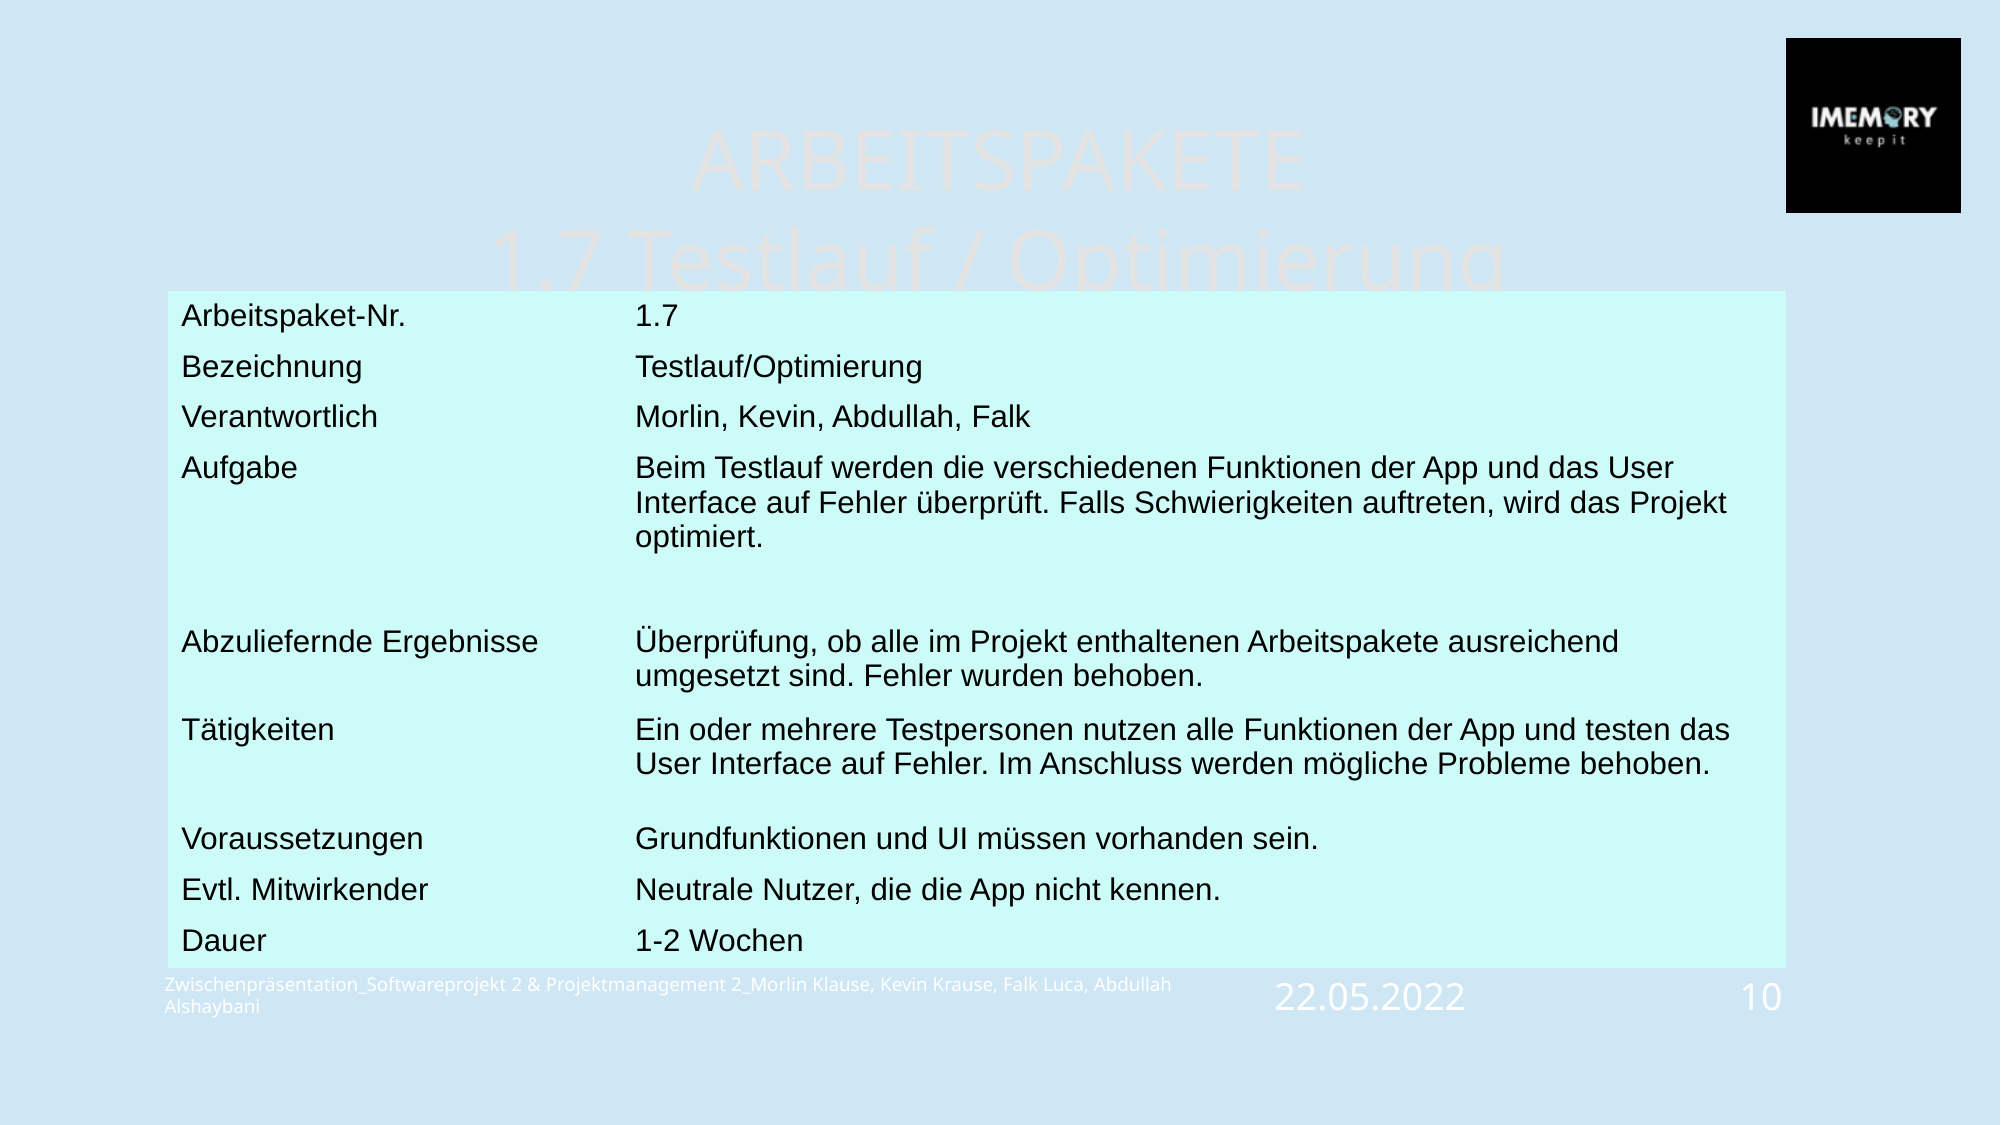

# ARBEITSPAKETE 1.7 Testlauf / Optimierung
| Arbeitspaket-Nr. | 1.7 |
| --- | --- |
| Bezeichnung | Testlauf/Optimierung |
| Verantwortlich | Morlin, Kevin, Abdullah, Falk |
| Aufgabe | Beim Testlauf werden die verschiedenen Funktionen der App und das User Interface auf Fehler überprüft. Falls Schwierigkeiten auftreten, wird das Projekt optimiert. |
| Abzuliefernde Ergebnisse | Überprüfung, ob alle im Projekt enthaltenen Arbeitspakete ausreichend umgesetzt sind. Fehler wurden behoben. |
| Tätigkeiten | Ein oder mehrere Testpersonen nutzen alle Funktionen der App und testen das User Interface auf Fehler. Im Anschluss werden mögliche Probleme behoben. |
| Voraussetzungen | Grundfunktionen und UI müssen vorhanden sein. |
| Evtl. Mitwirkender | Neutrale Nutzer, die die App nicht kennen. |
| Dauer | 1-2 Wochen |
Zwischenpräsentation_Softwareprojekt 2 & Projektmanagement 2_Morlin Klause, Kevin Krause, Falk Luca, Abdullah Alshaybani
22.05.2022